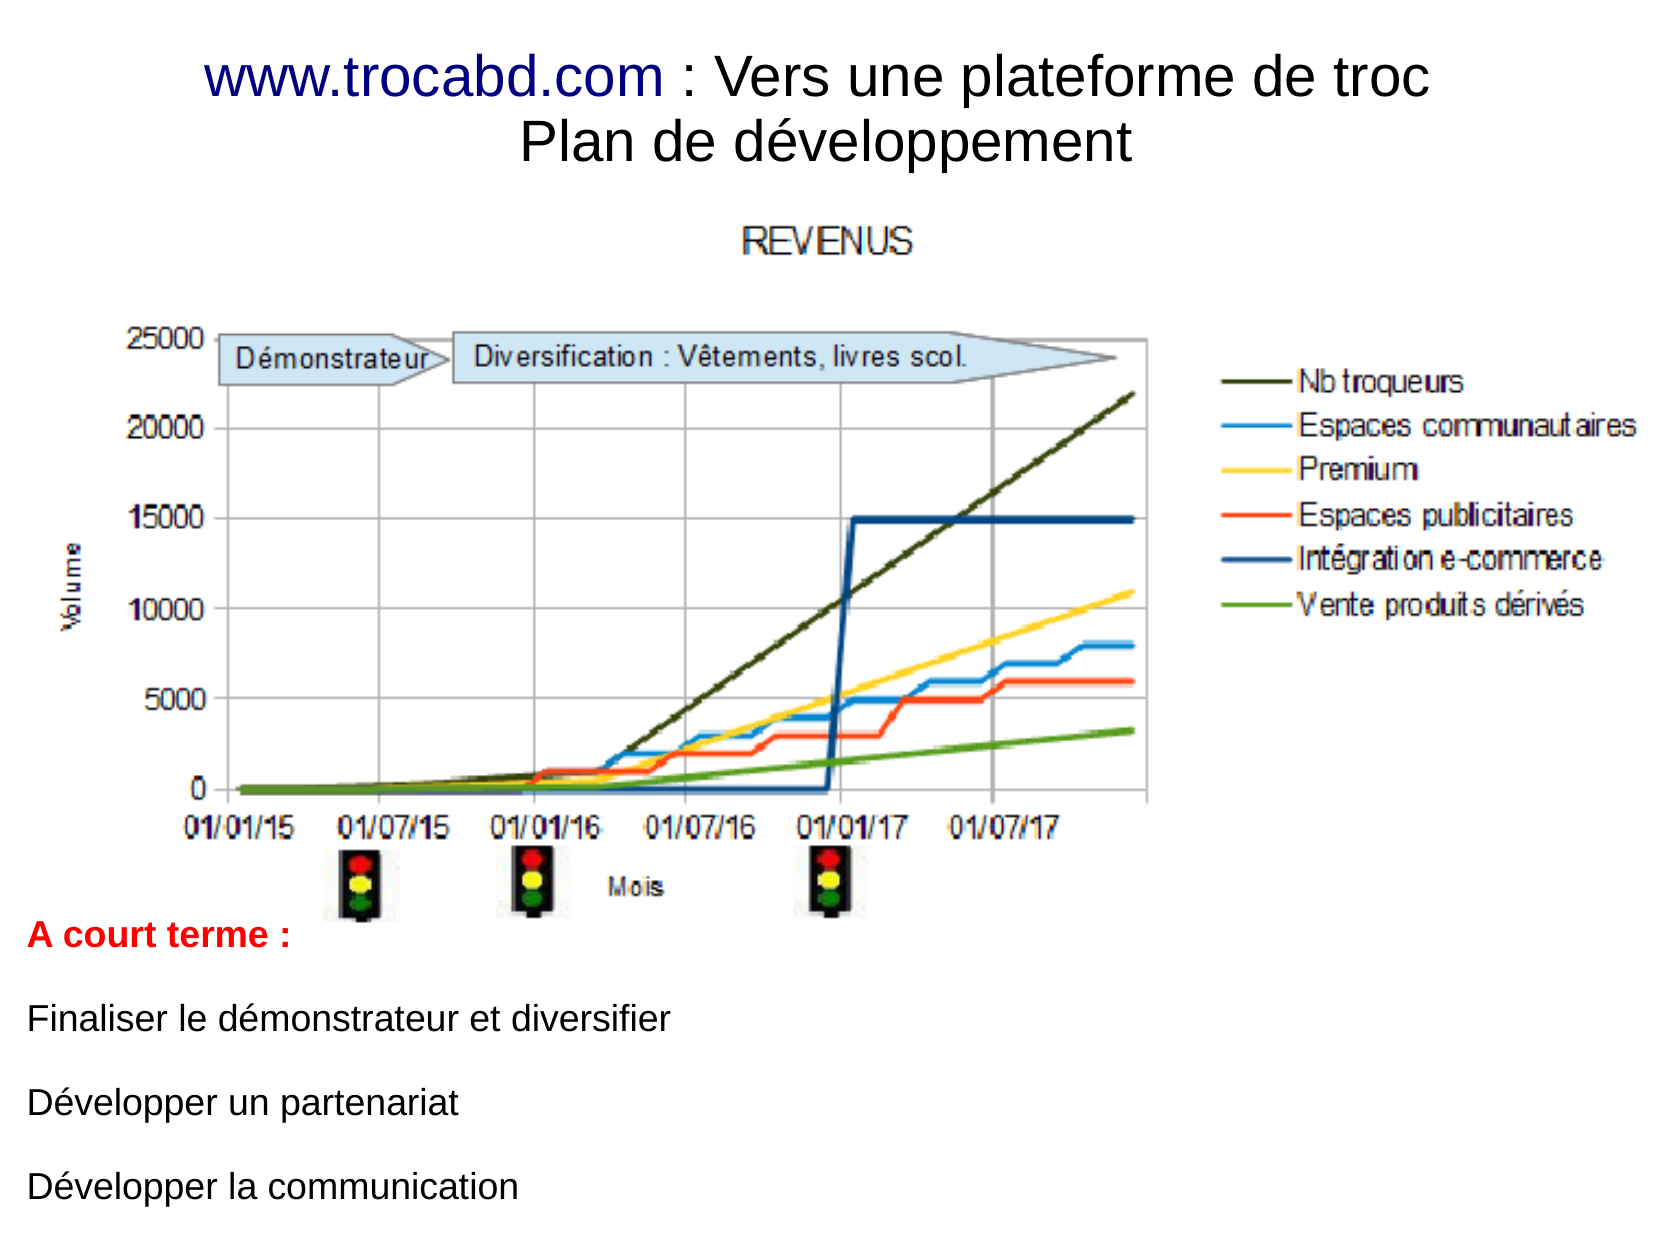

# www.trocabd.com : Vers une plateforme de troc Plan de développement
A court terme :
Finaliser le démonstrateur et diversifier
Développer un partenariat
Développer la communication